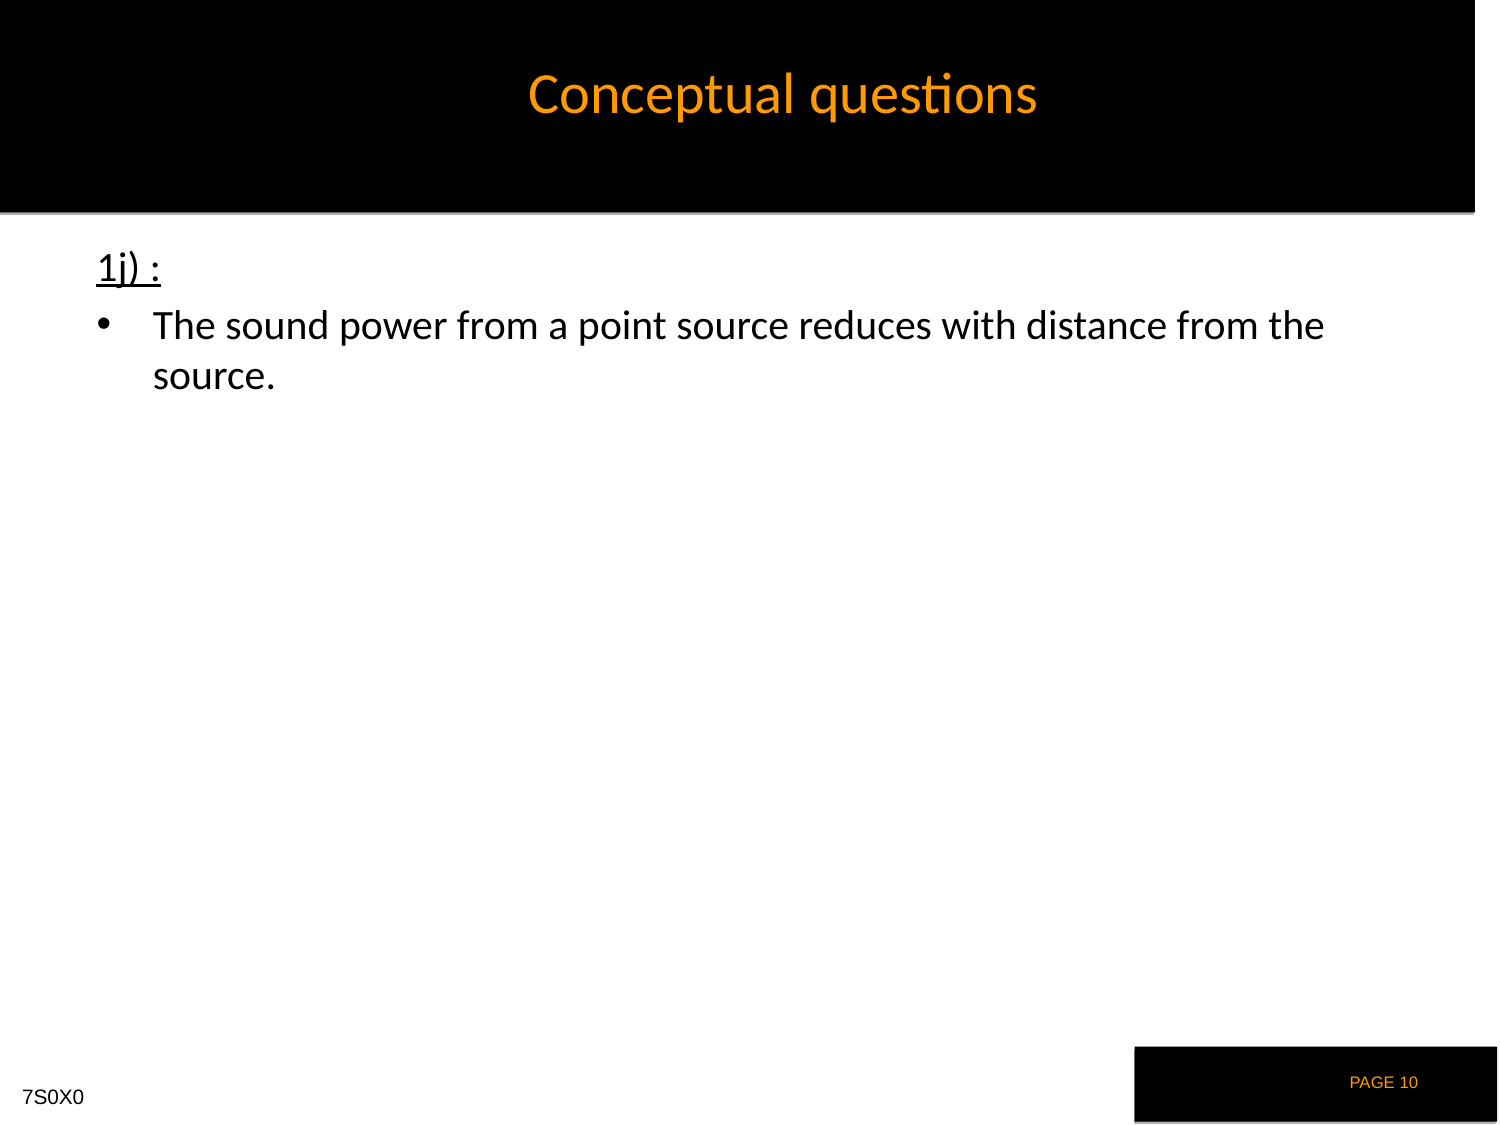

#
Conceptual questions
1j) :
The sound power from a point source reduces with distance from the source.
PAGE 10
2017/02/09
PAGE
7S0X0